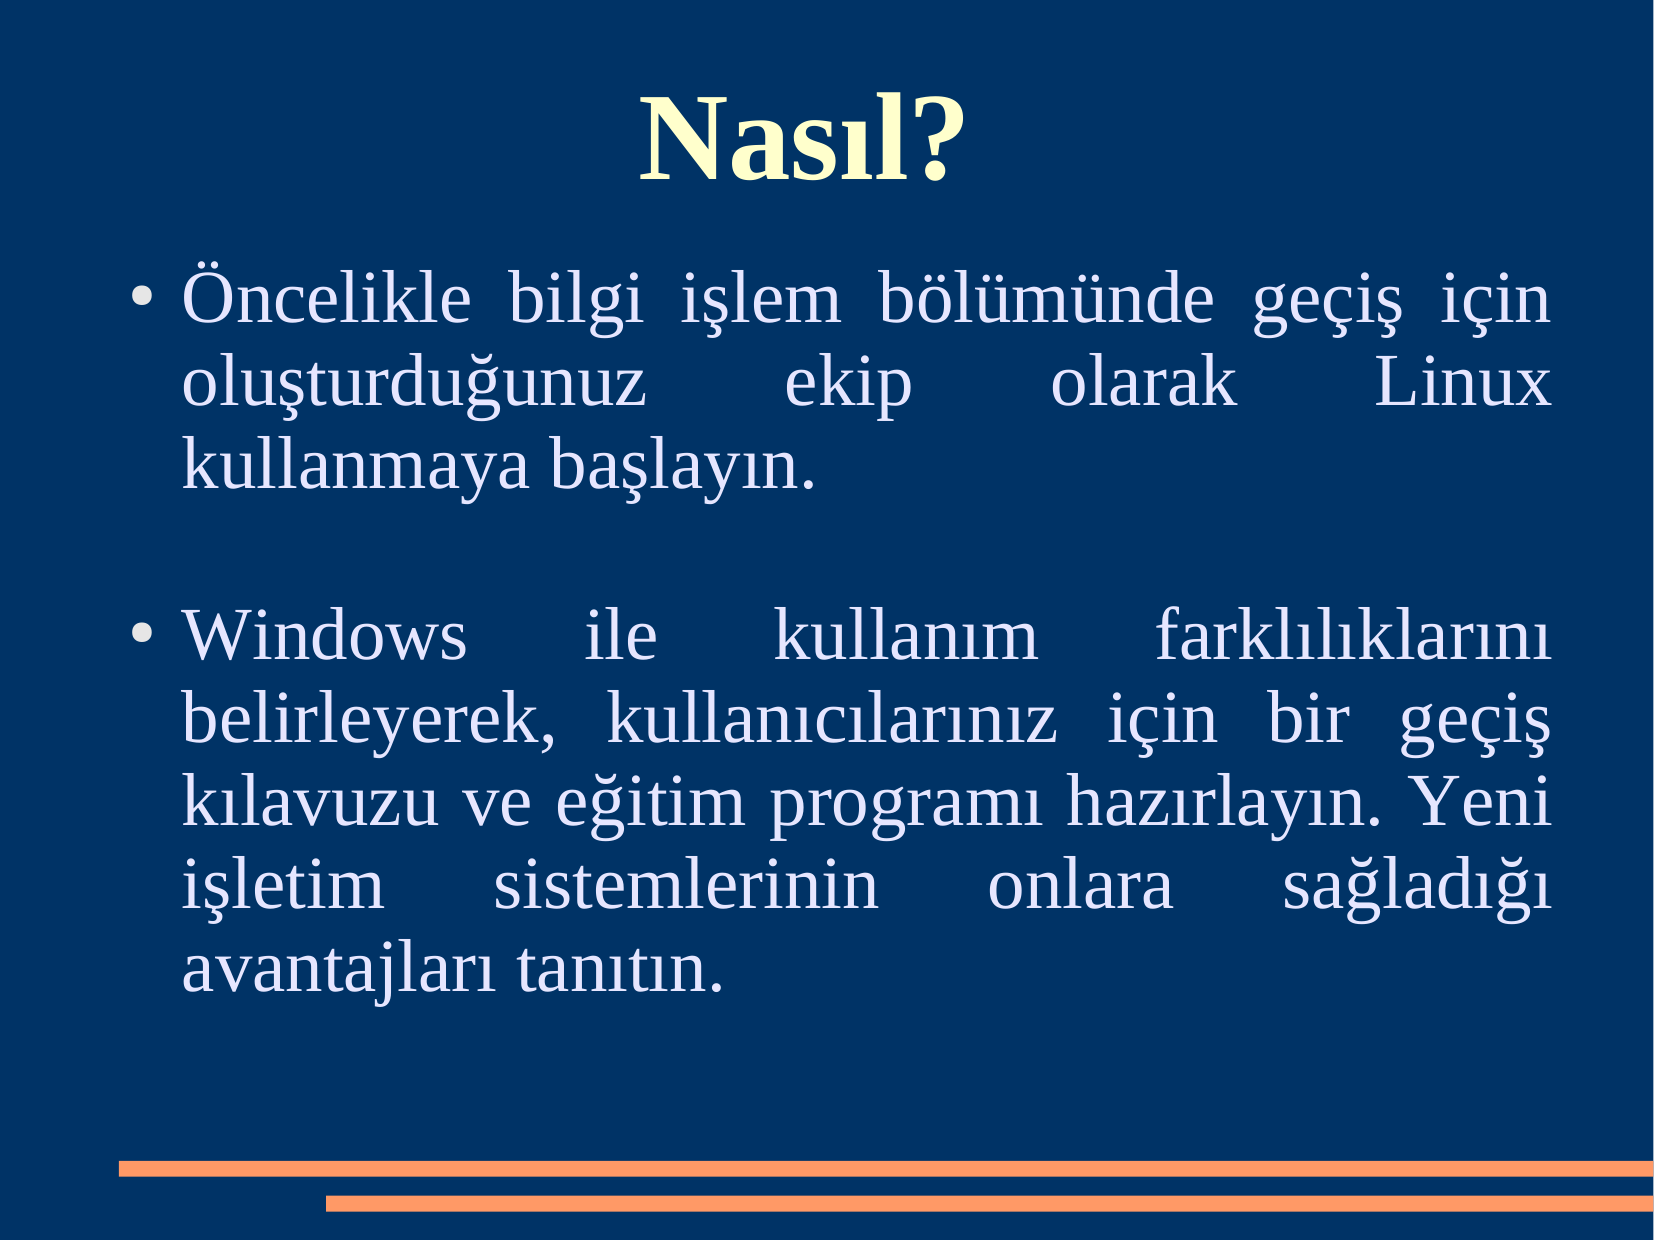

# Nasıl?
Öncelikle bilgi işlem bölümünde geçiş için oluşturduğunuz ekip olarak Linux kullanmaya başlayın.
Windows ile kullanım farklılıklarını belirleyerek, kullanıcılarınız için bir geçiş kılavuzu ve eğitim programı hazırlayın. Yeni işletim sistemlerinin onlara sağladığı avantajları tanıtın.